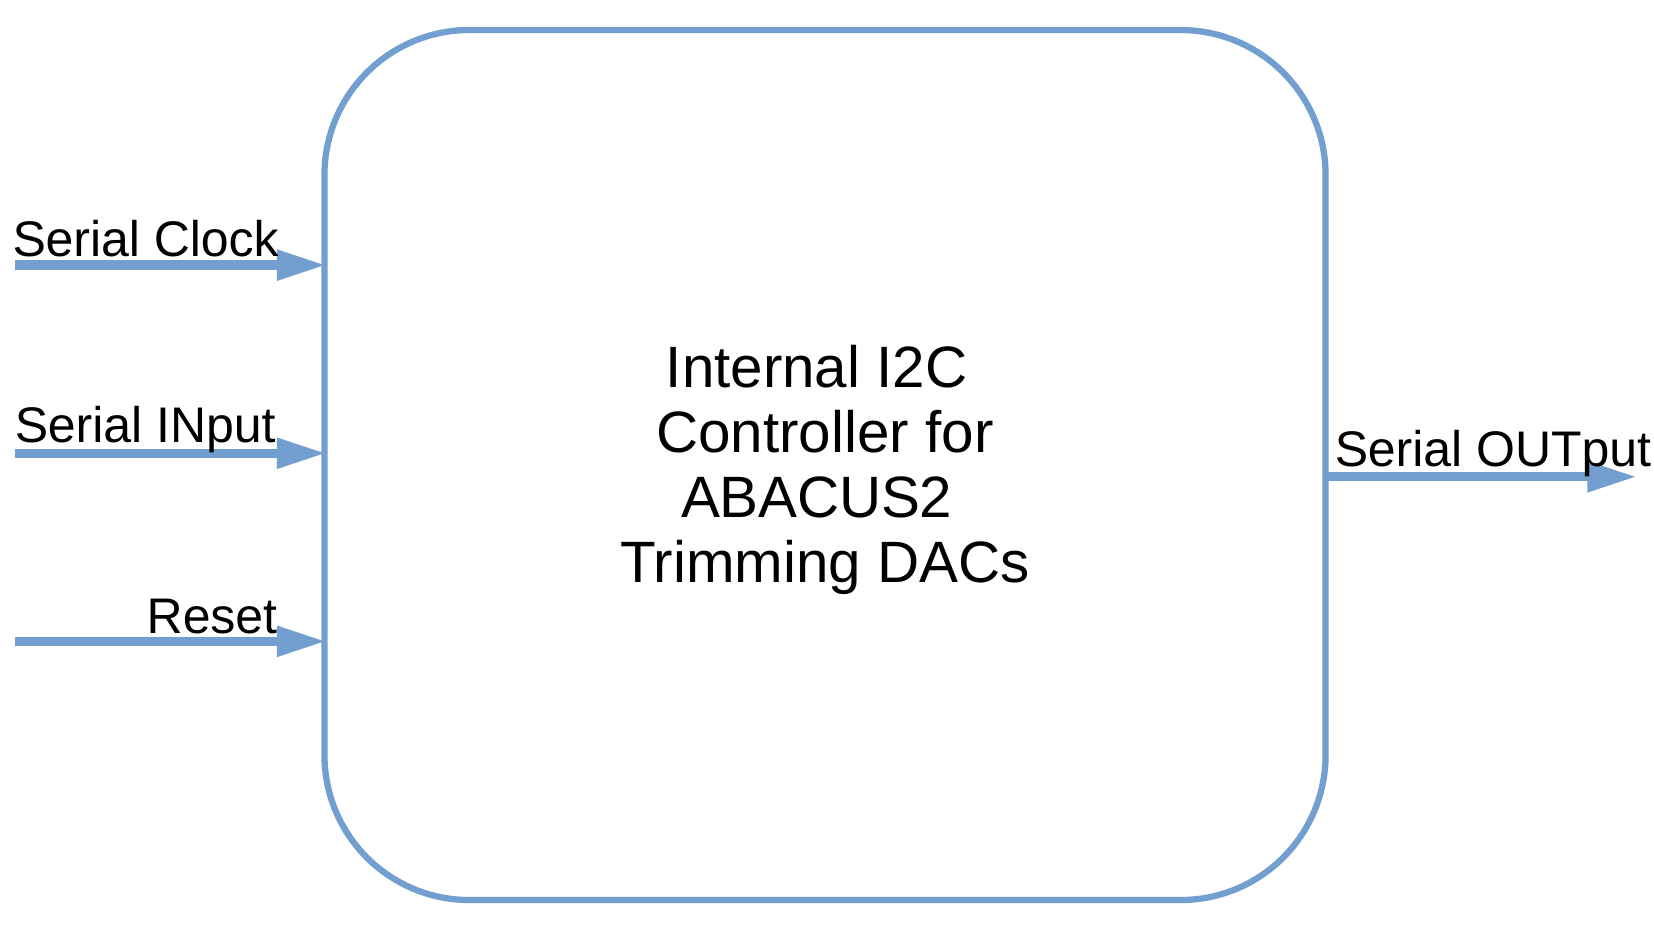

Internal I2C
Controller for
ABACUS2
Trimming DACs
Serial Clock
Serial INput
Serial OUTput
Reset